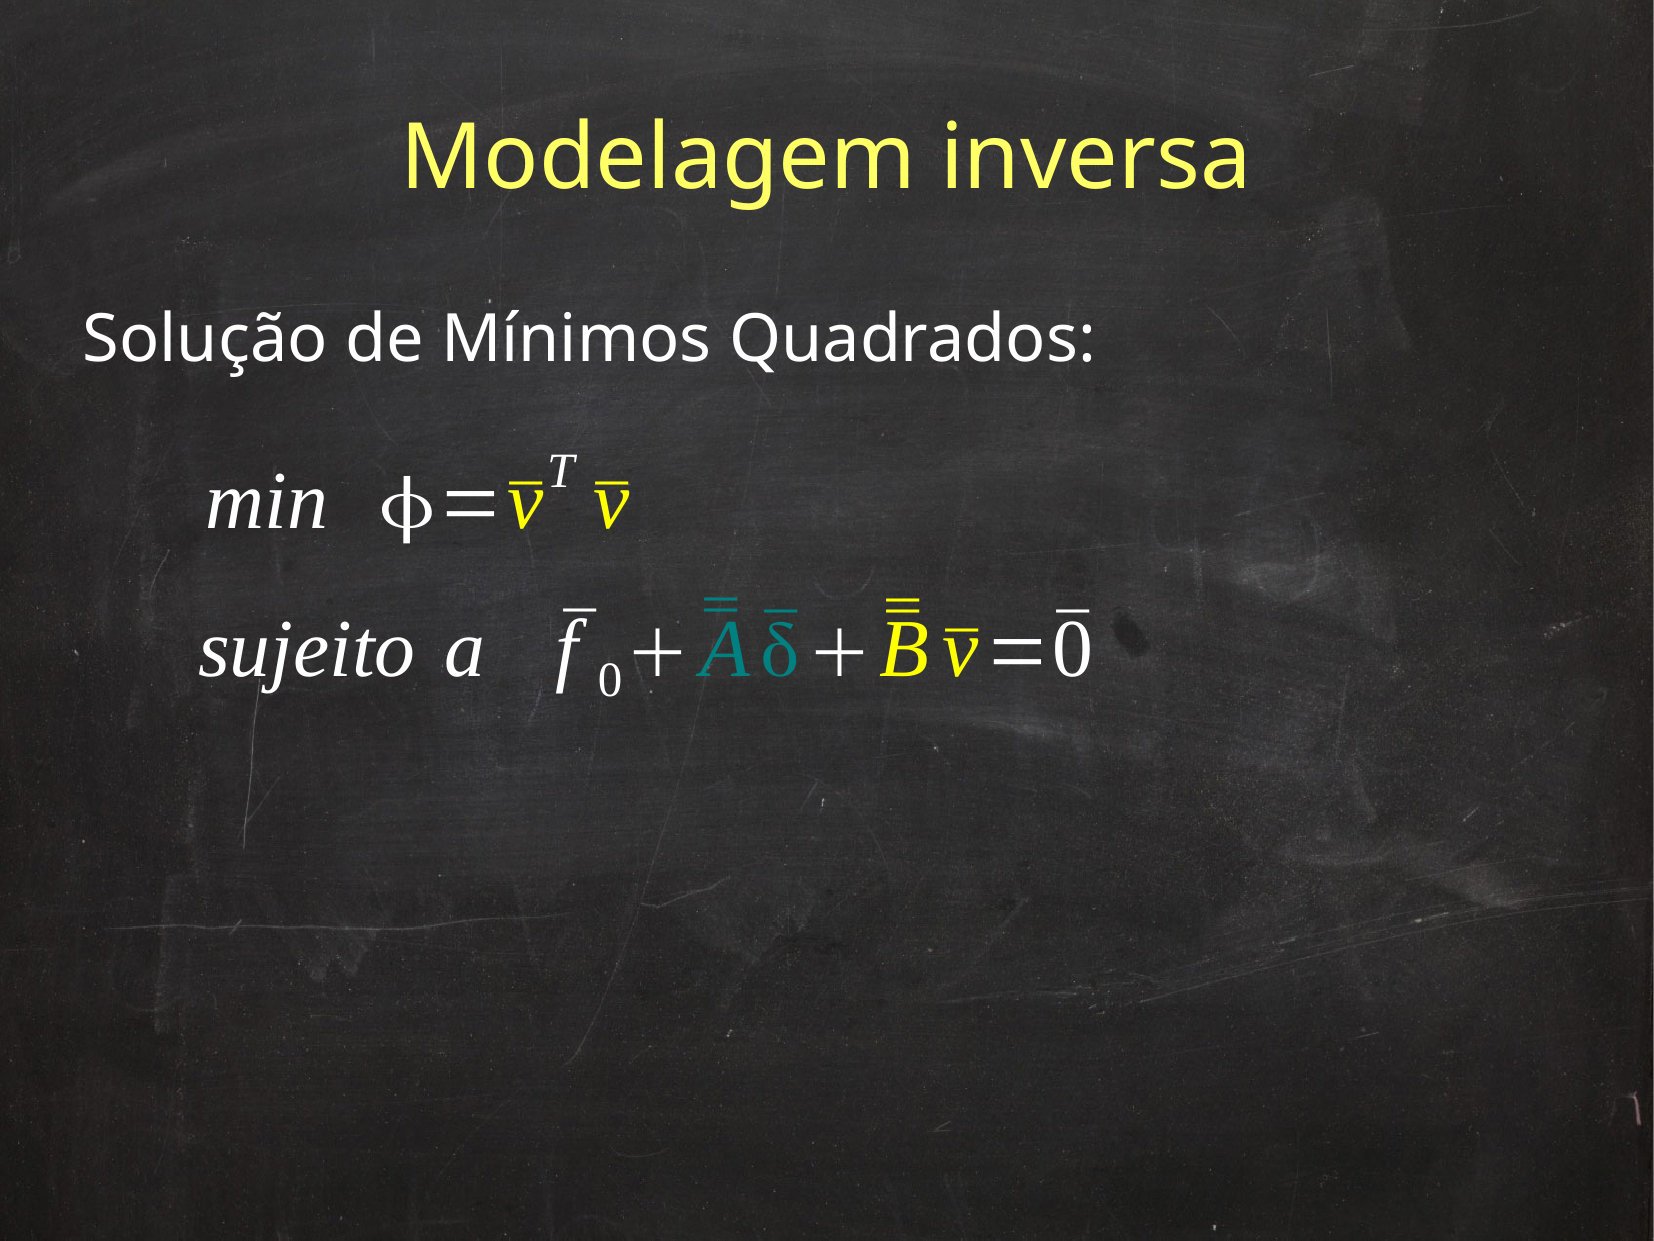

# Modelagem inversa
Solução de Mínimos Quadrados: